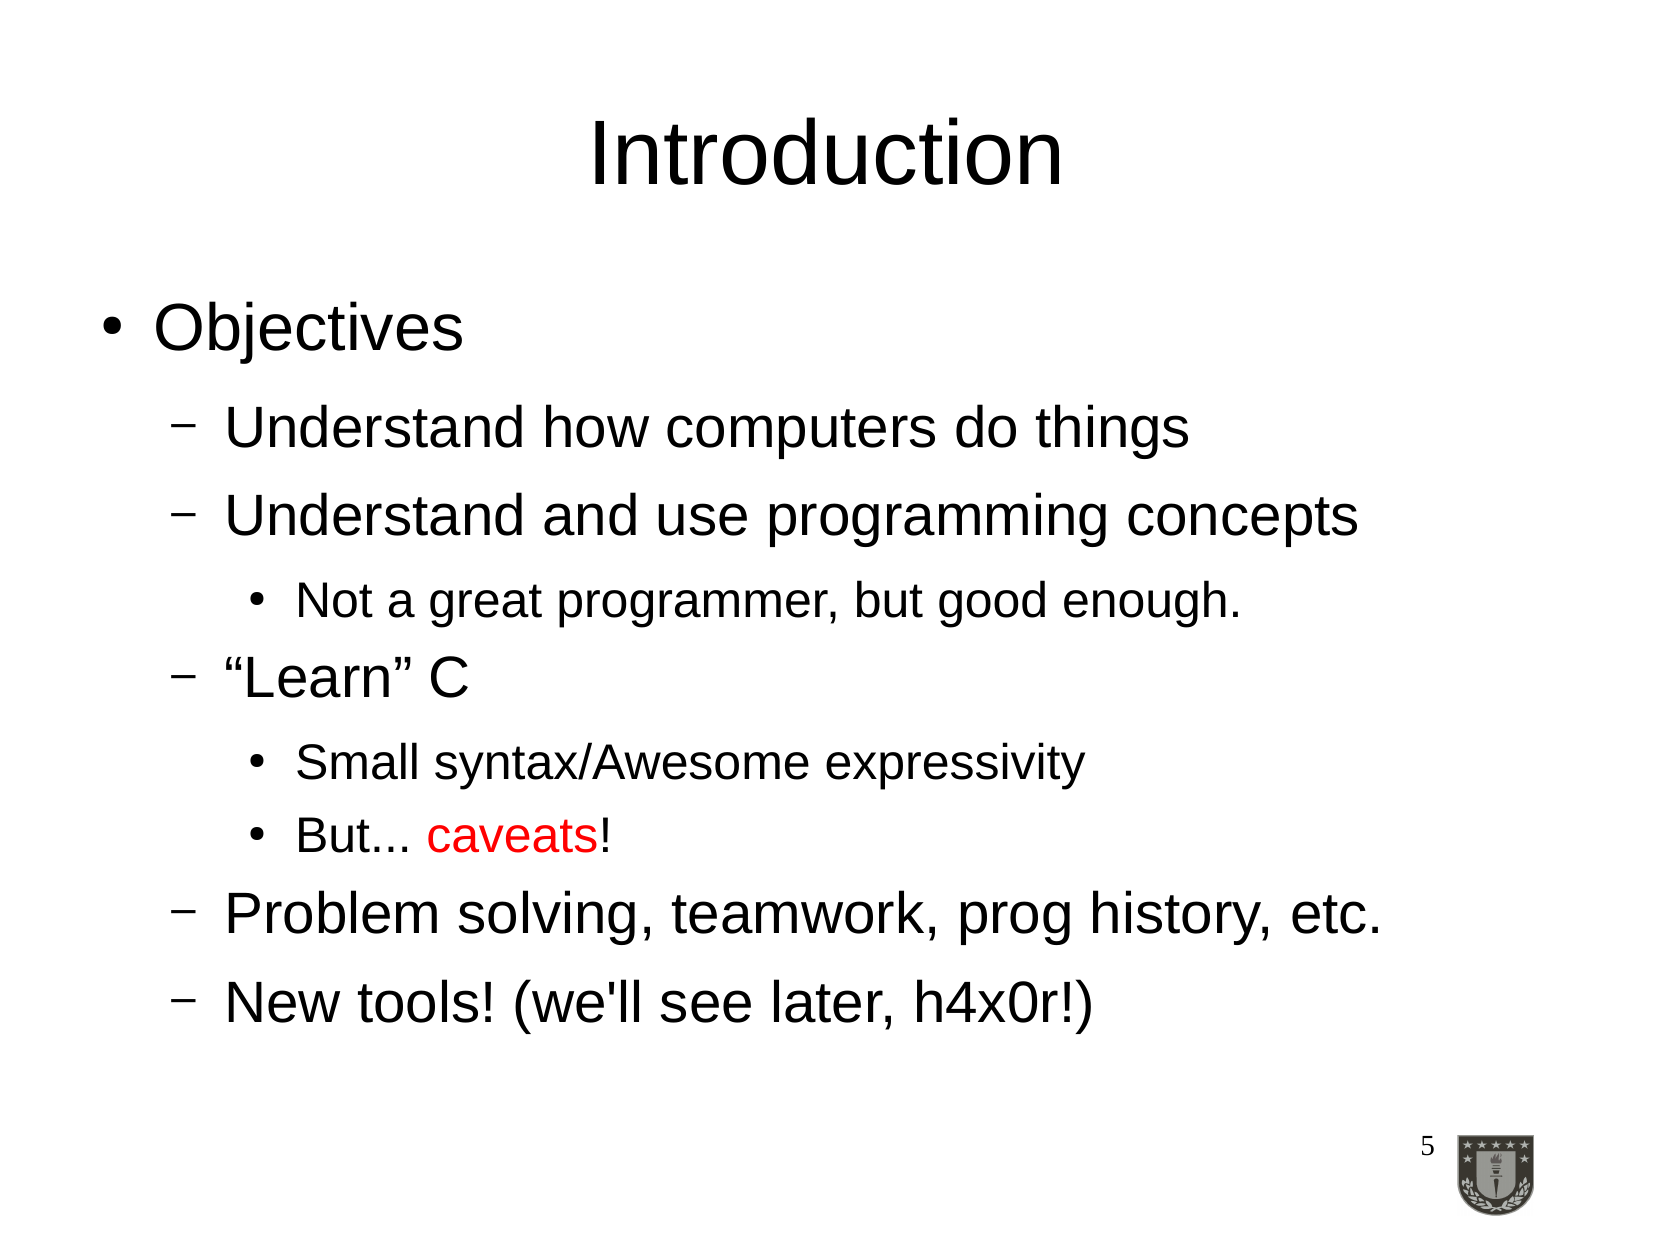

# Introduction
Objectives
Understand how computers do things
Understand and use programming concepts
Not a great programmer, but good enough.
“Learn” C
Small syntax/Awesome expressivity
But... caveats!
Problem solving, teamwork, prog history, etc.
New tools! (we'll see later, h4x0r!)
5